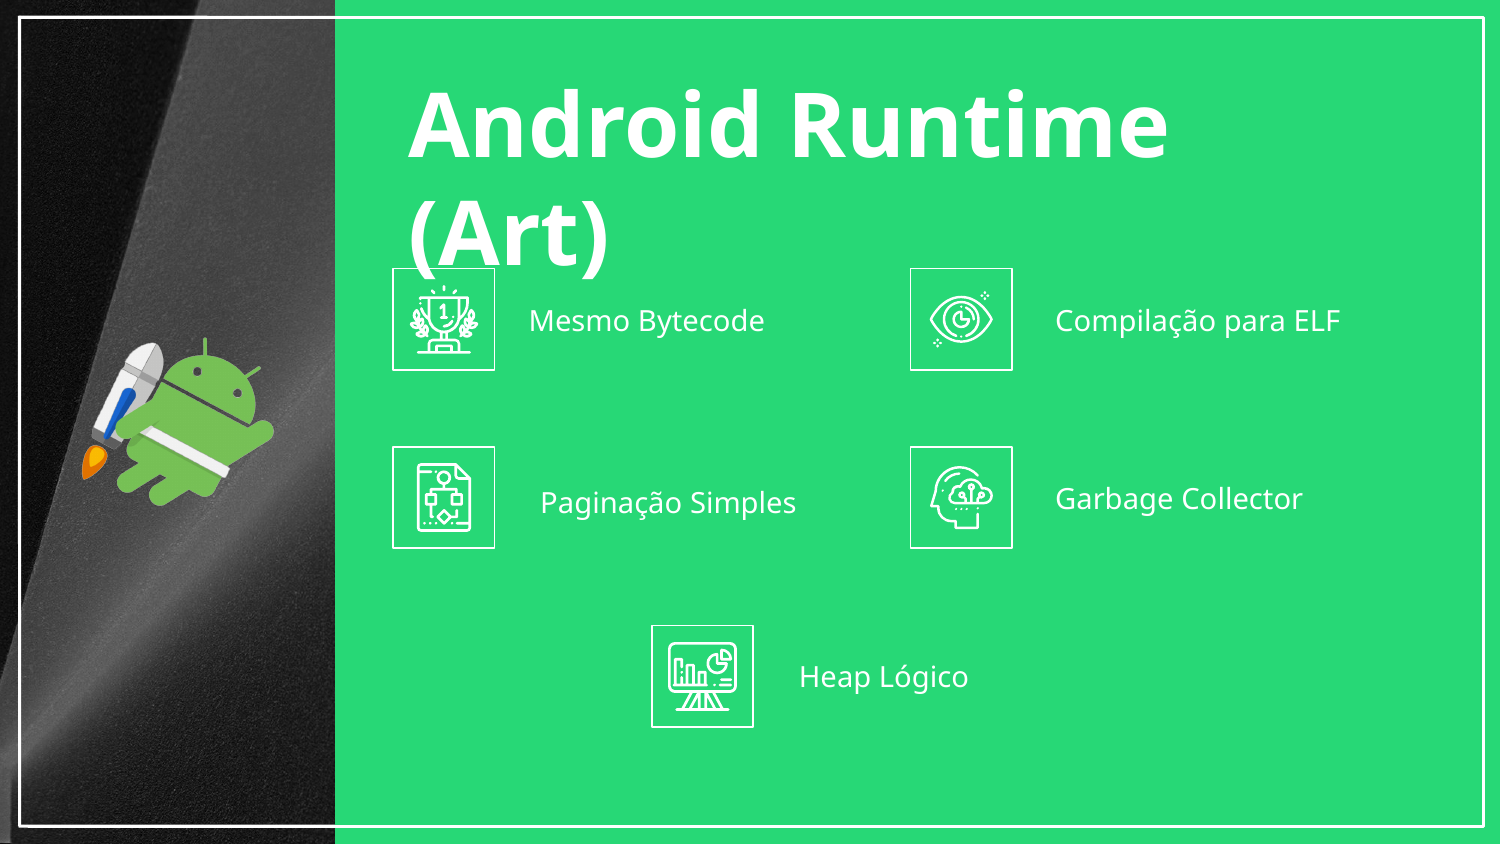

# Android Runtime (Art)
Mesmo Bytecode
Compilação para ELF
Paginação Simples
Garbage Collector
Heap Lógico